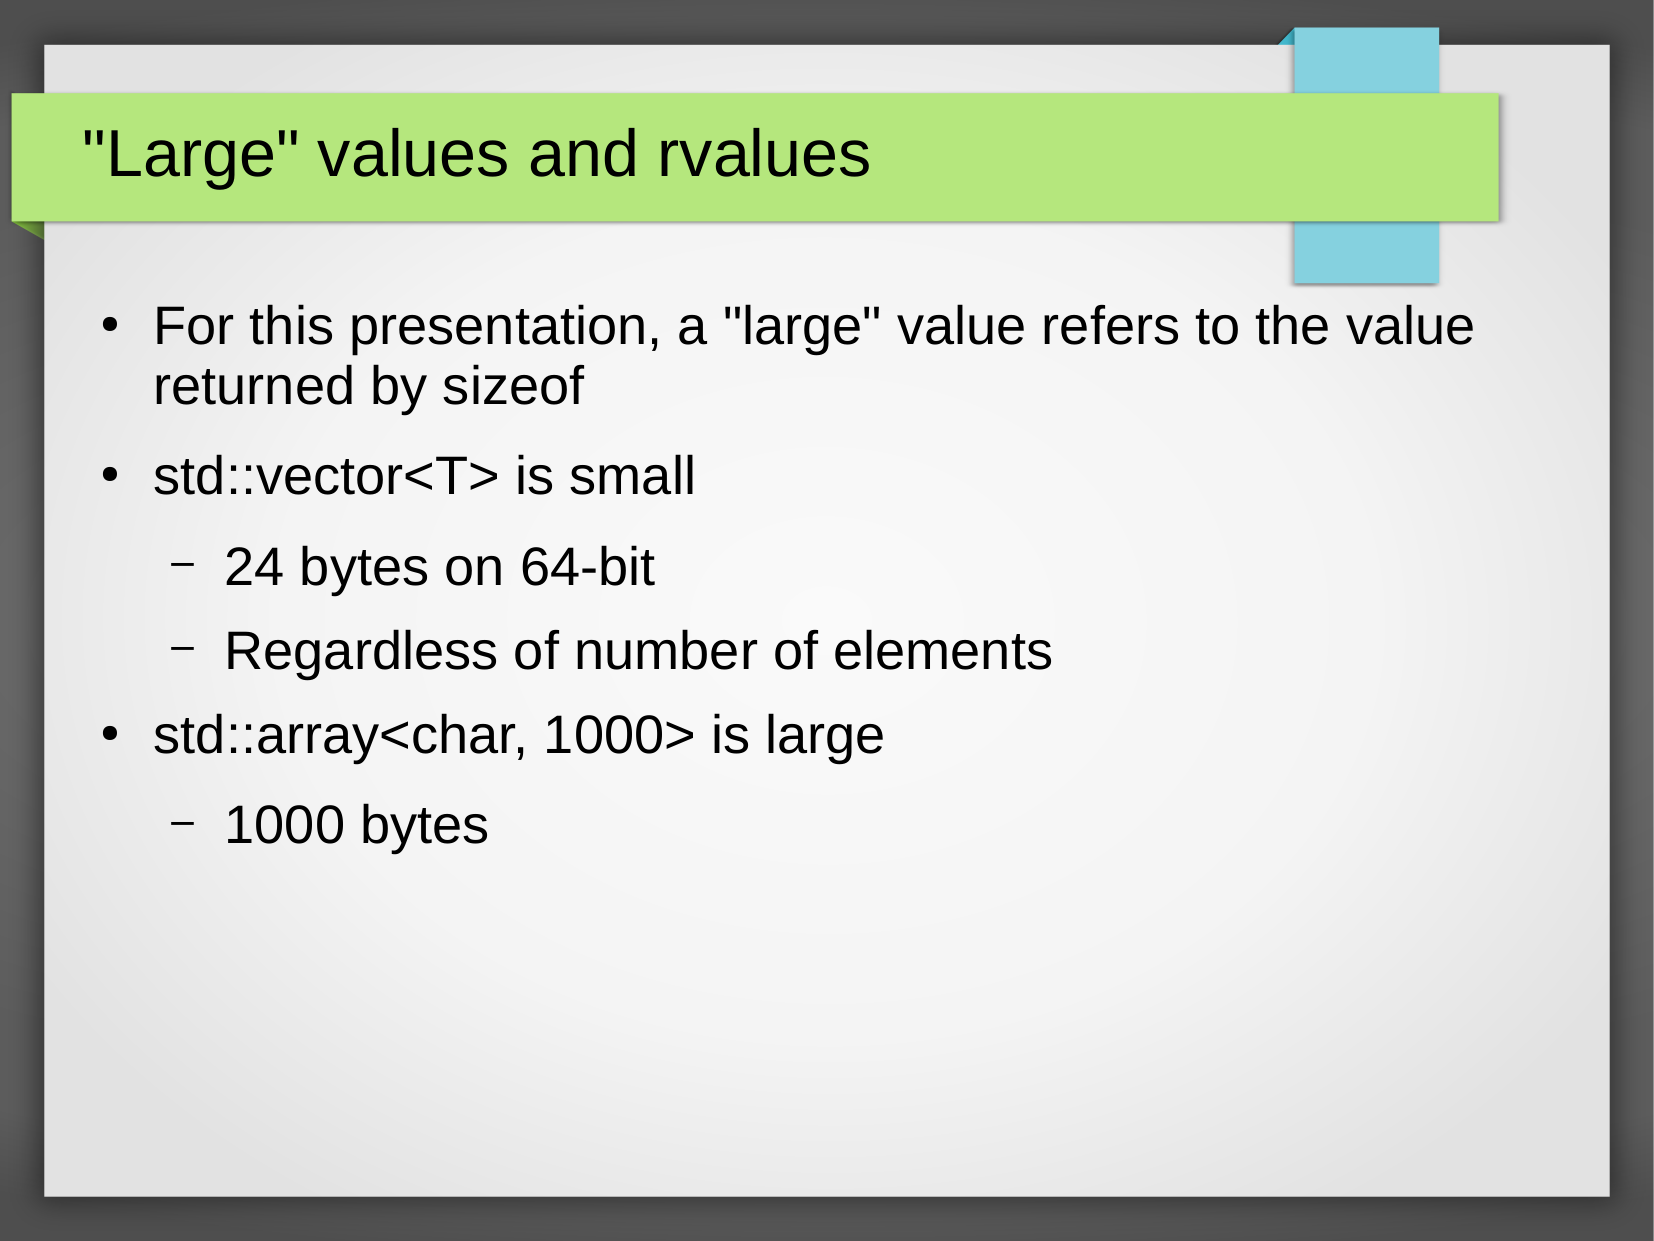

# "Large" values and rvalues
For this presentation, a "large" value refers to the value returned by sizeof
std::vector<T> is small
24 bytes on 64-bit
Regardless of number of elements
std::array<char, 1000> is large
1000 bytes